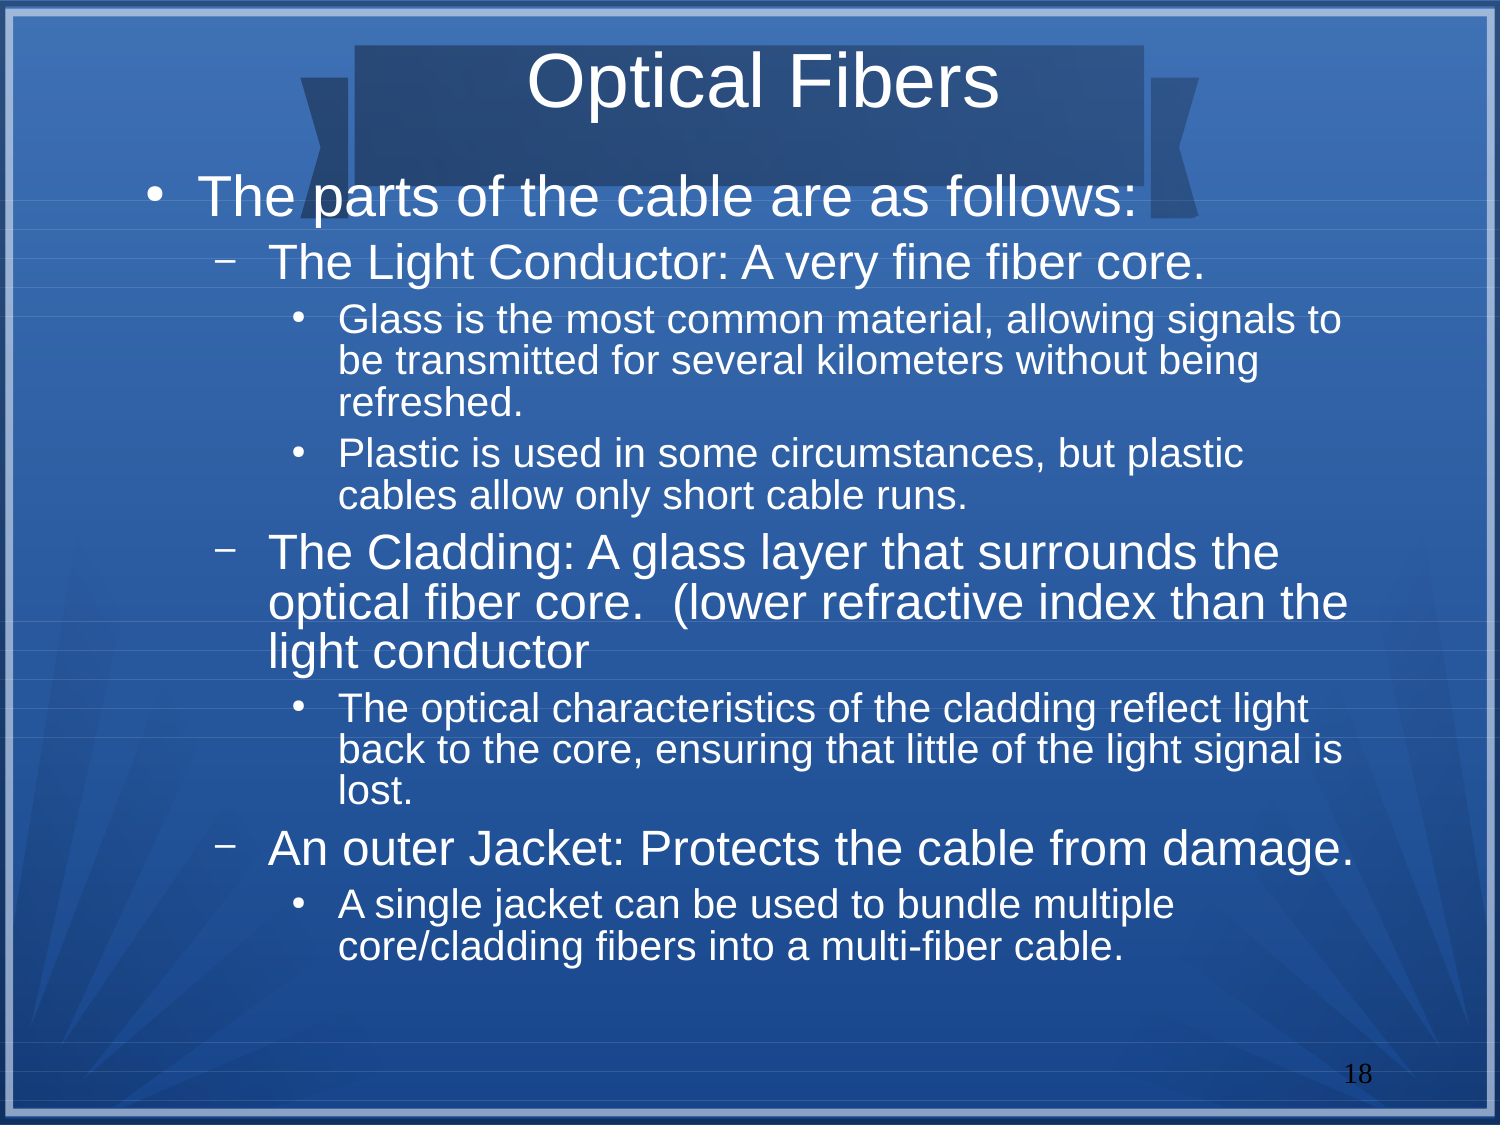

# Optical Fibers
The parts of the cable are as follows:
The Light Conductor: A very fine fiber core.
Glass is the most common material, allowing signals to be transmitted for several kilometers without being refreshed.
Plastic is used in some circumstances, but plastic cables allow only short cable runs.
The Cladding: A glass layer that surrounds the optical fiber core. (lower refractive index than the light conductor
The optical characteristics of the cladding reflect light back to the core, ensuring that little of the light signal is lost.
An outer Jacket: Protects the cable from damage.
A single jacket can be used to bundle multiple core/cladding fibers into a multi-fiber cable.